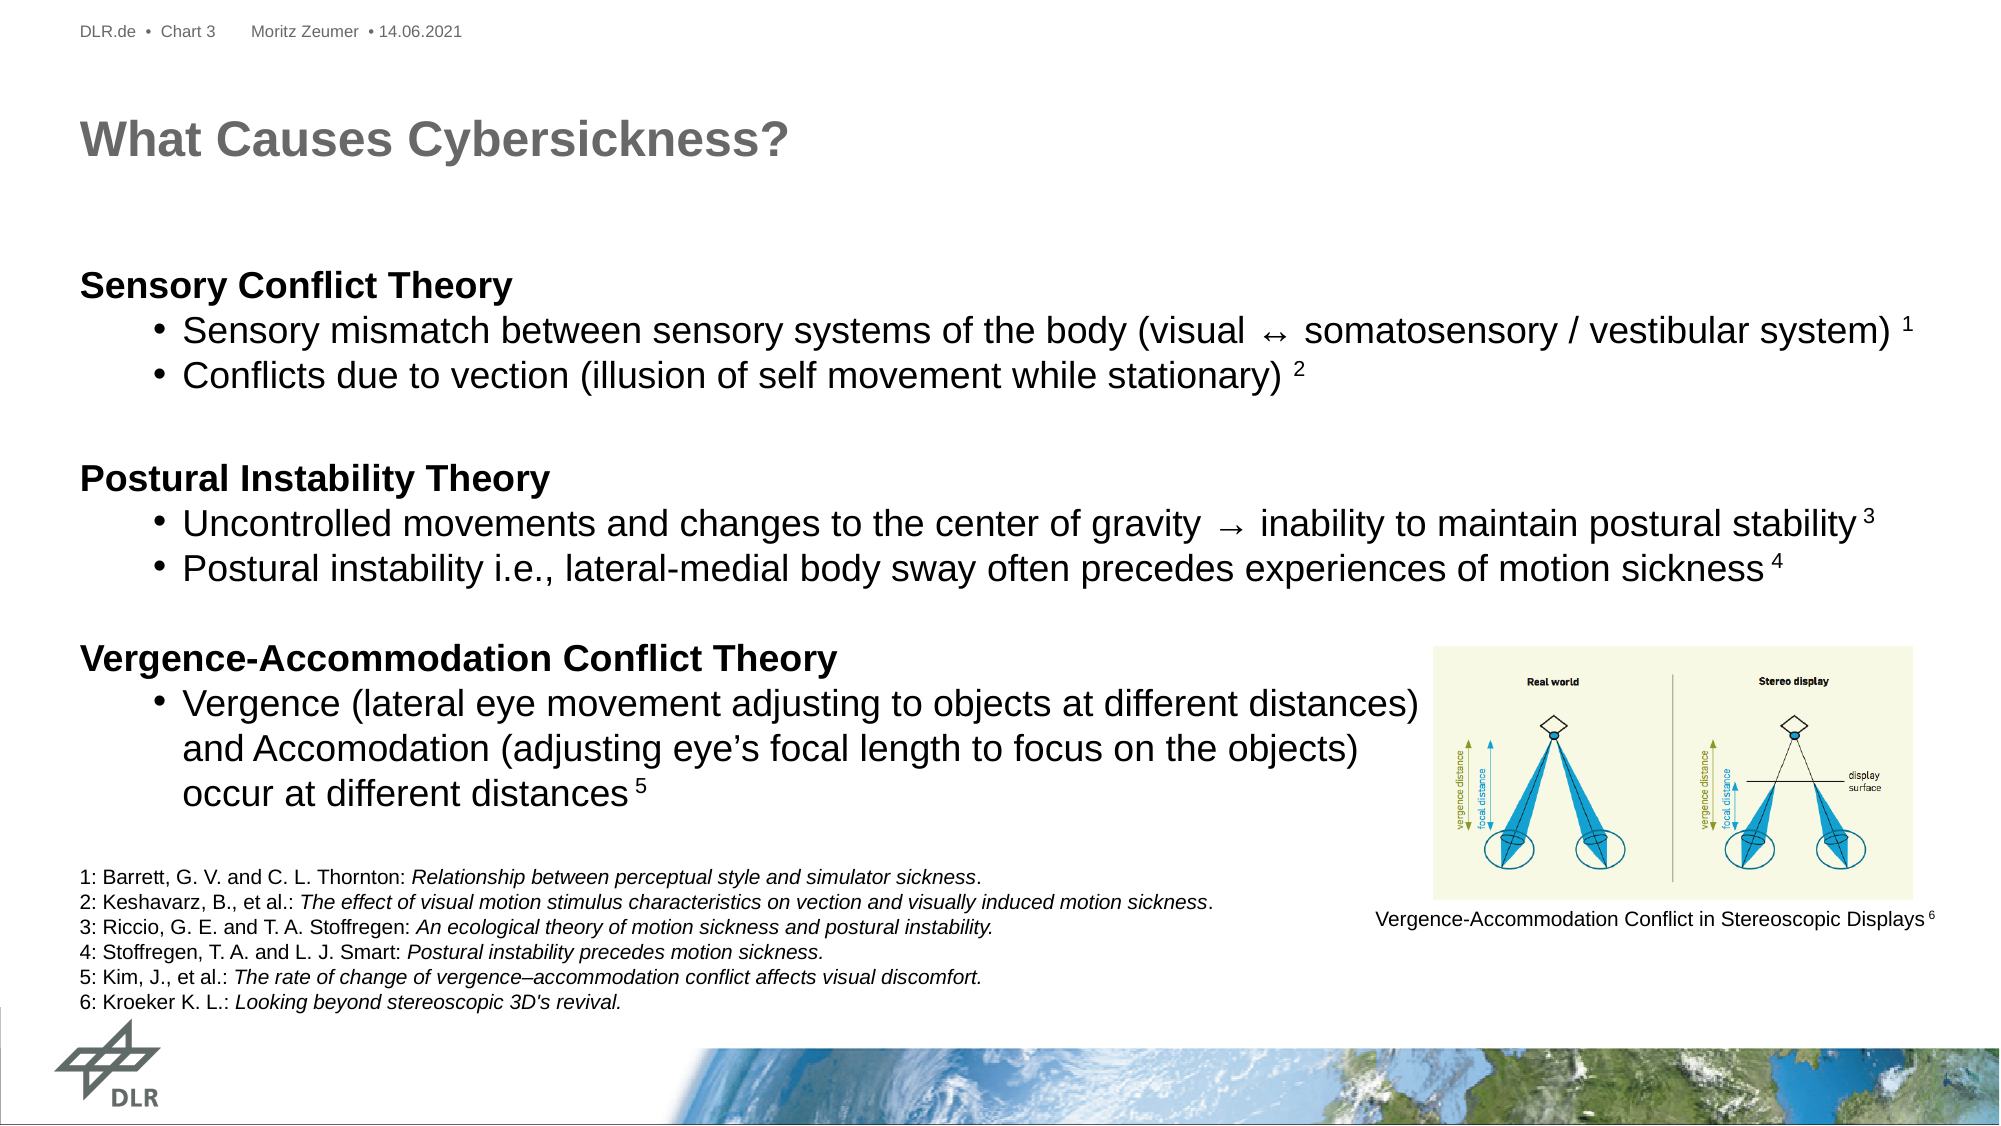

DLR.de • Chart
Moritz Zeumer  • 14.06.2021
What Causes Cybersickness?
Sensory Conflict Theory
Sensory mismatch between sensory systems of the body (visual ↔ somatosensory / vestibular system) 1
Conflicts due to vection (illusion of self movement while stationary) 2
Postural Instability Theory
Uncontrolled movements and changes to the center of gravity → inability to maintain postural stability 3
Postural instability i.e., lateral-medial body sway often precedes experiences of motion sickness 4
Vergence-Accommodation Conflict Theory
Vergence (lateral eye movement adjusting to objects at different distances)
and Accomodation (adjusting eye’s focal length to focus on the objects)
occur at different distances 5
1: Barrett, G. V. and C. L. Thornton: Relationship between perceptual style and simulator sickness.
2: Keshavarz, B., et al.: The effect of visual motion stimulus characteristics on vection and visually induced motion sickness.
3: Riccio, G. E. and T. A. Stoffregen: An ecological theory of motion sickness and postural instability.
4: Stoffregen, T. A. and L. J. Smart: Postural instability precedes motion sickness.
5: Kim, J., et al.: The rate of change of vergence–accommodation conflict affects visual discomfort.
6: Kroeker K. L.: Looking beyond stereoscopic 3D's revival.
Vergence-Accommodation Conflict in Stereoscopic Displays 6